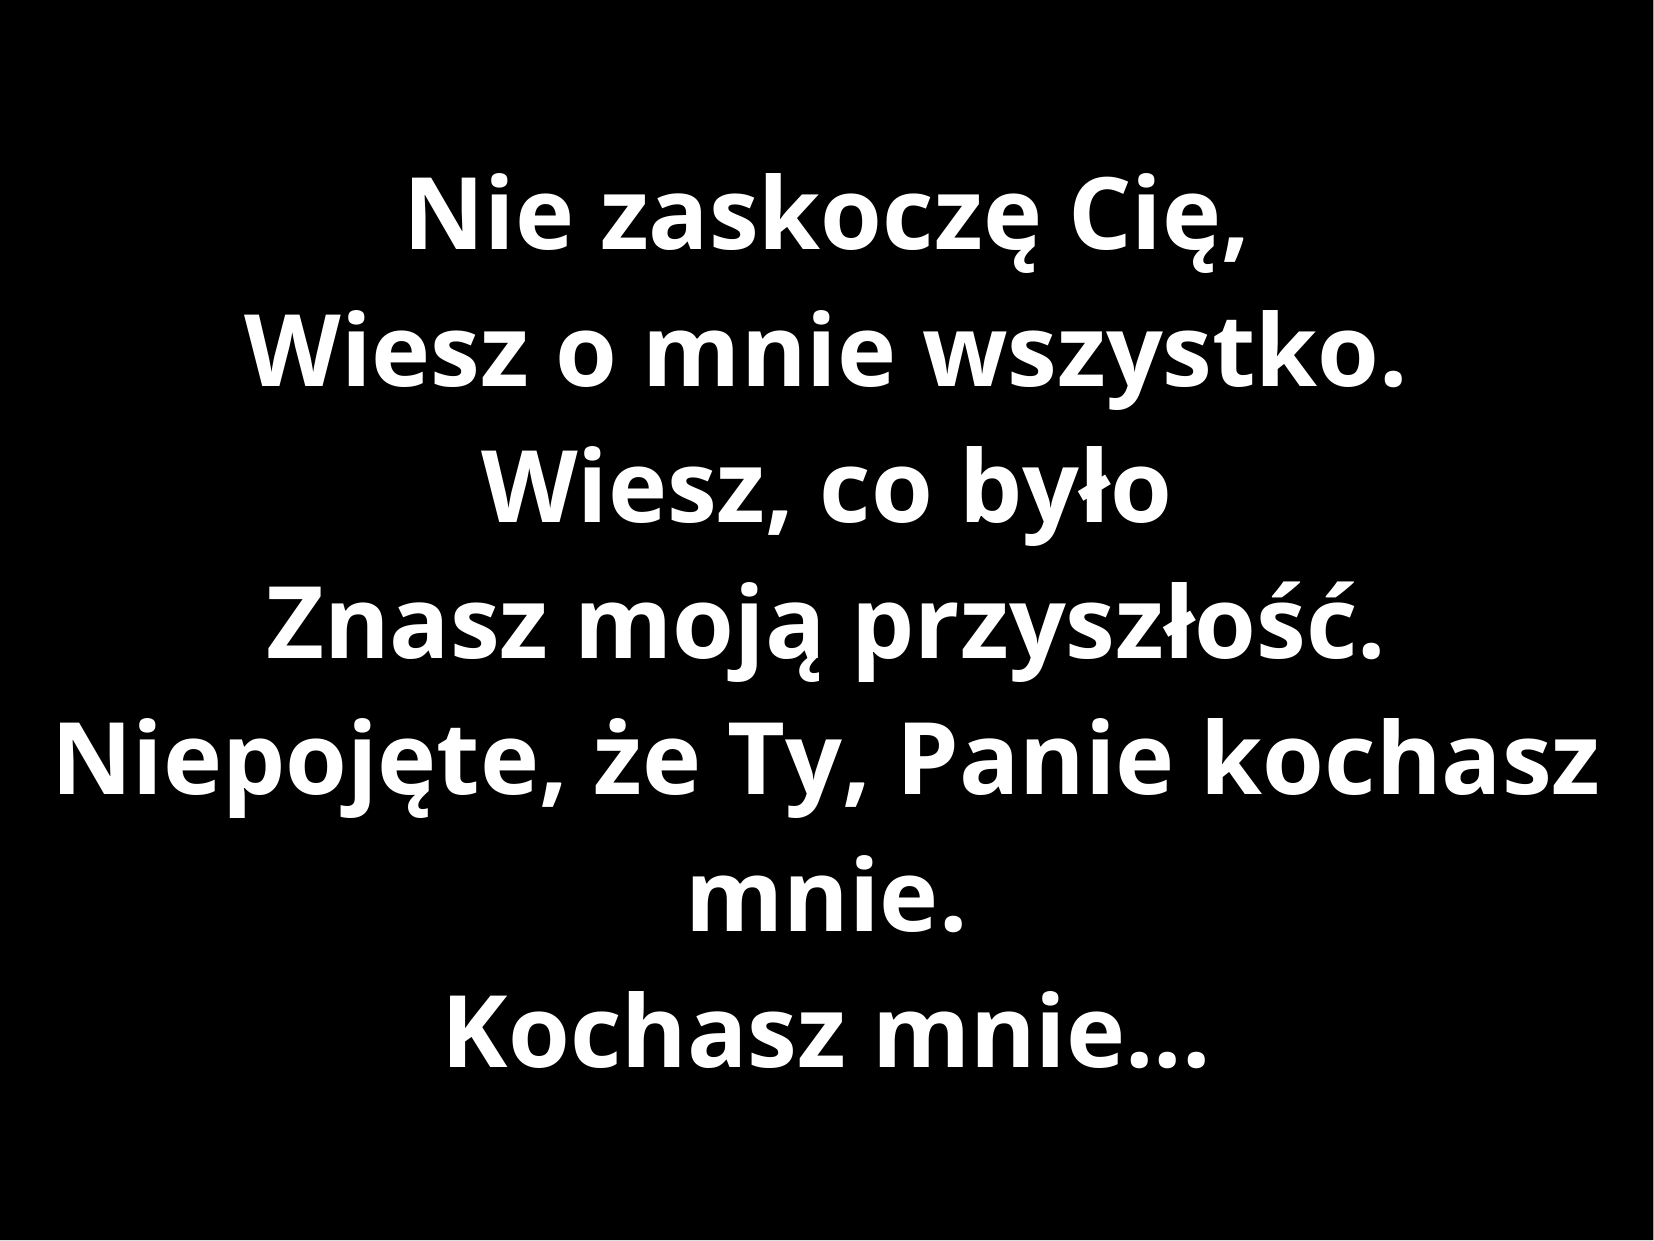

# Nie zaskoczę Cię, Wiesz o mnie wszystko. Wiesz, co było Znasz moją przyszłość. Niepojęte, że Ty, Panie kochasz mnie. Kochasz mnie...